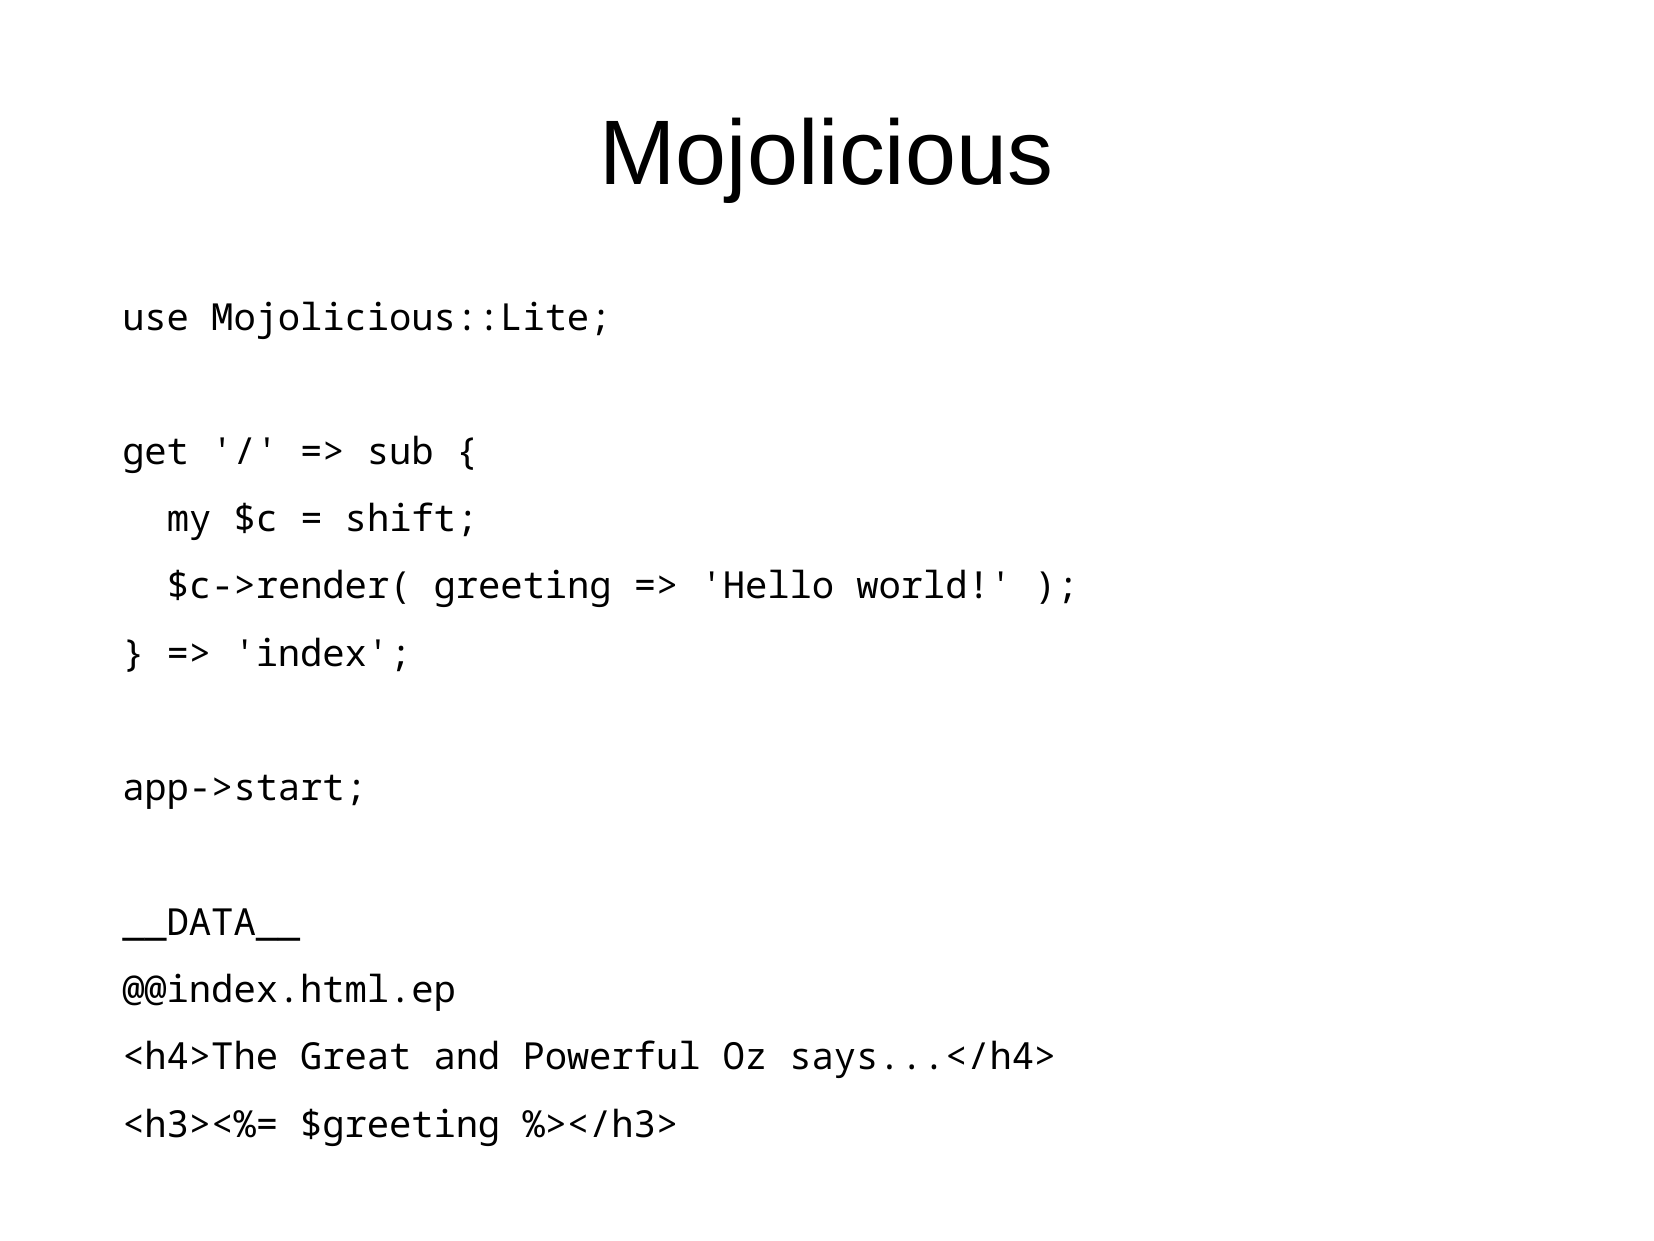

# Mojolicious
use Mojolicious::Lite;
get '/' => sub {
 my $c = shift;
 $c->render( greeting => 'Hello world!' );
} => 'index';
app->start;
__DATA__
@@index.html.ep
<h4>The Great and Powerful Oz says...</h4>
<h3><%= $greeting %></h3>